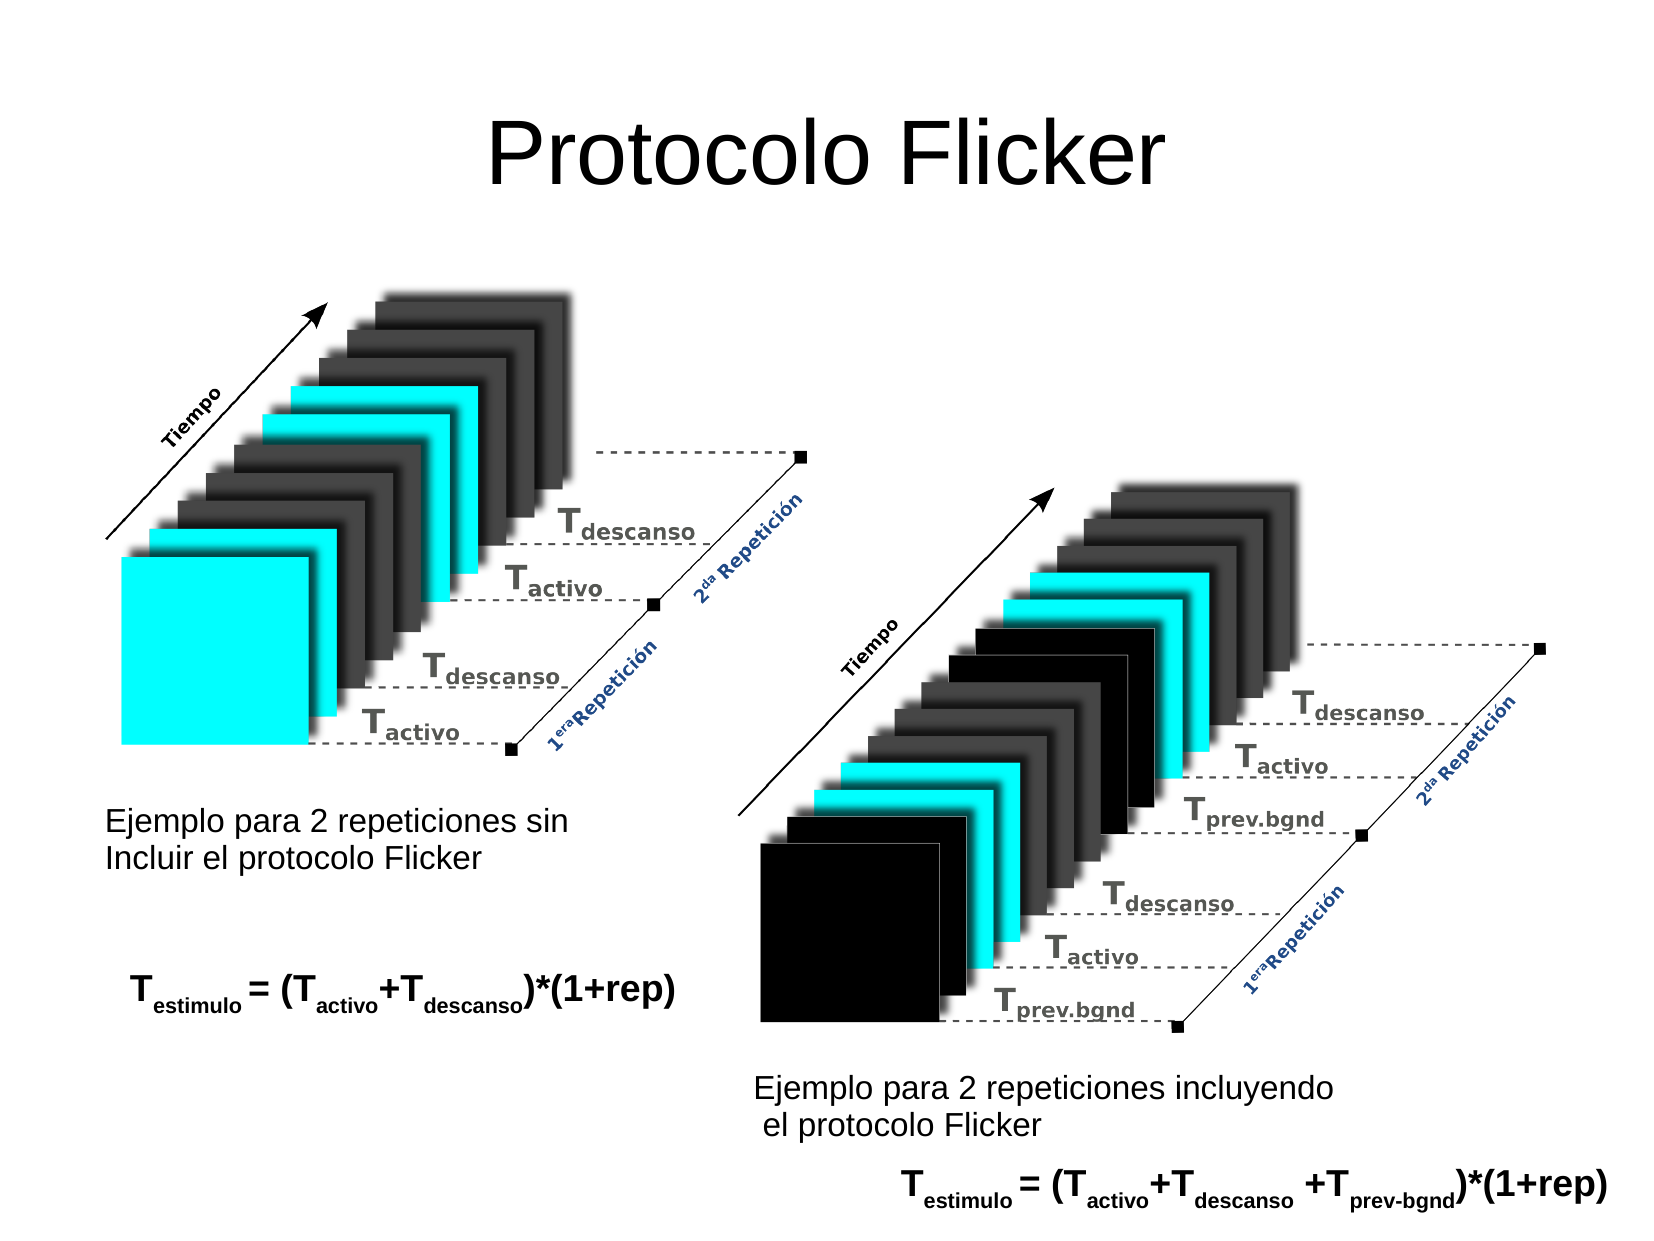

# Protocolo Flicker
Ejemplo para 2 repeticiones sin
Incluir el protocolo Flicker
Testimulo = (Tactivo+Tdescanso)*(1+rep)
Ejemplo para 2 repeticiones incluyendo
 el protocolo Flicker
Testimulo = (Tactivo+Tdescanso +Tprev-bgnd)*(1+rep)